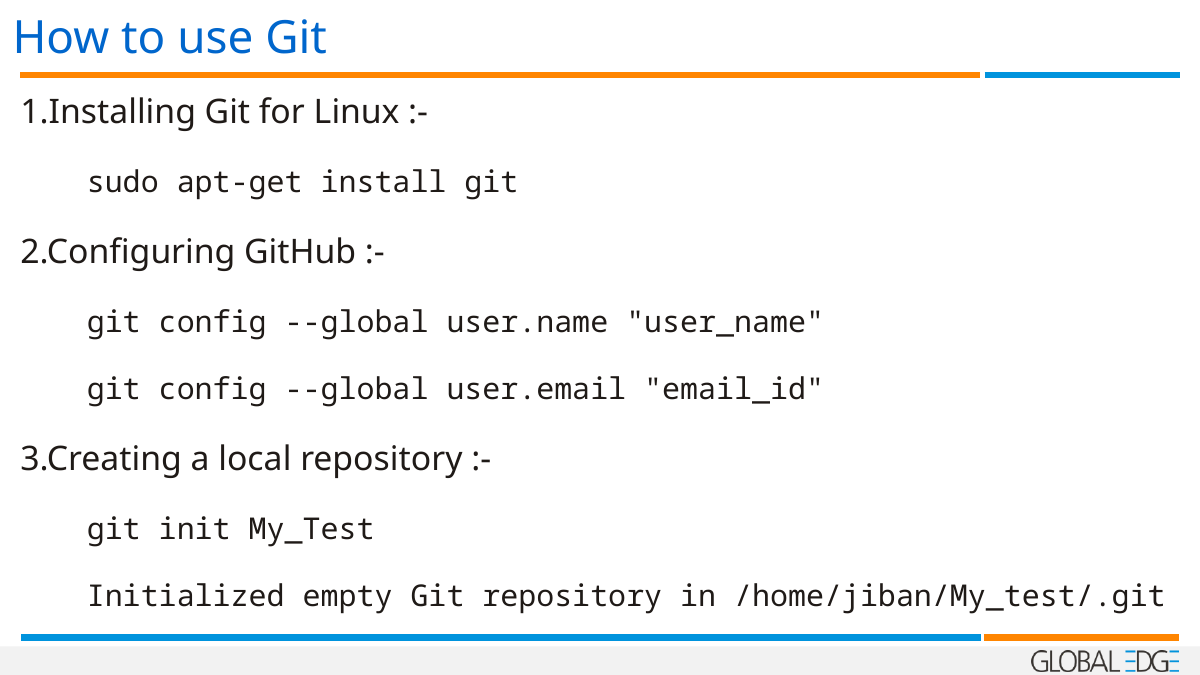

# How to use Git
1.Installing Git for Linux :-
 	sudo apt-get install git
2.Configuring GitHub :-
 	git config --global user.name "user_name"
 	git config --global user.email "email_id"
3.Creating a local repository :-
 	git init My_Test
 	Initialized empty Git repository in /home/jiban/My_test/.git